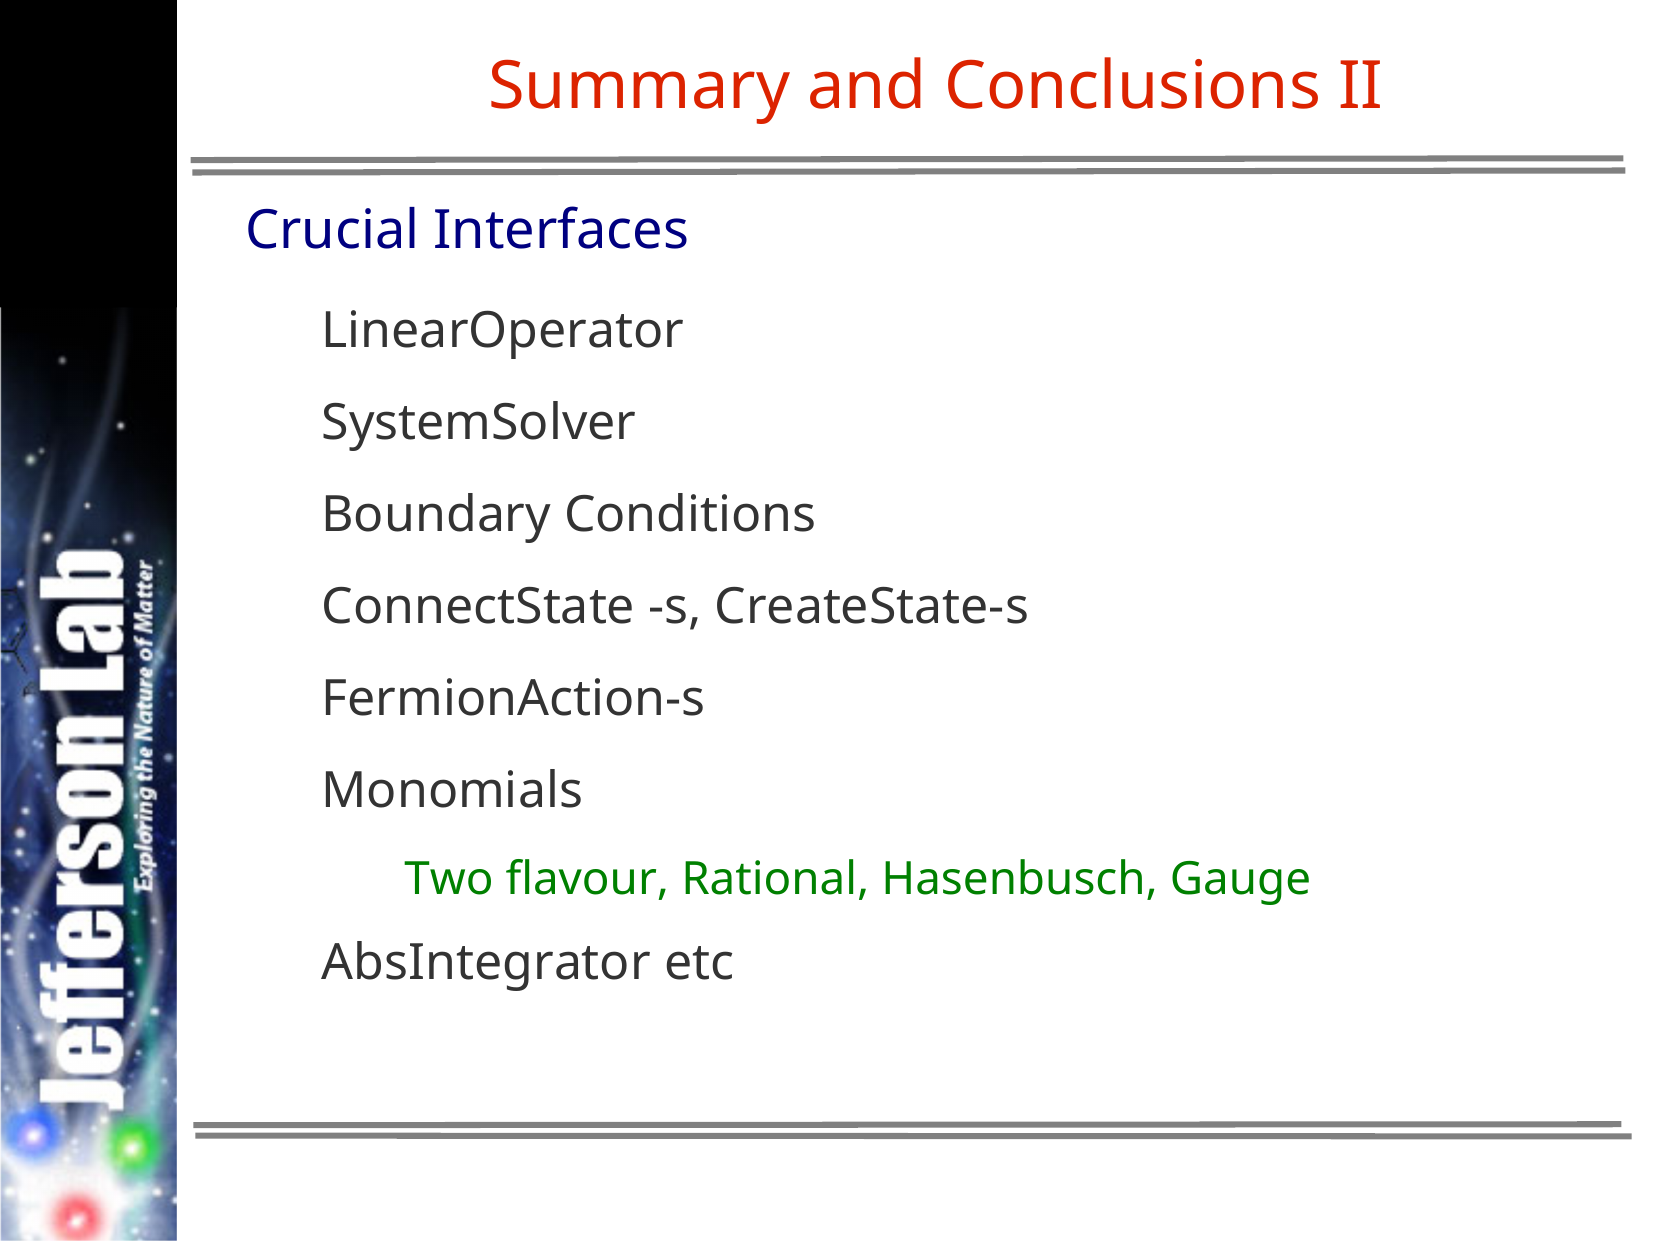

# Summary and Conclusions II
Crucial Interfaces
LinearOperator
SystemSolver
Boundary Conditions
ConnectState -s, CreateState-s
FermionAction-s
Monomials
Two flavour, Rational, Hasenbusch, Gauge
AbsIntegrator etc